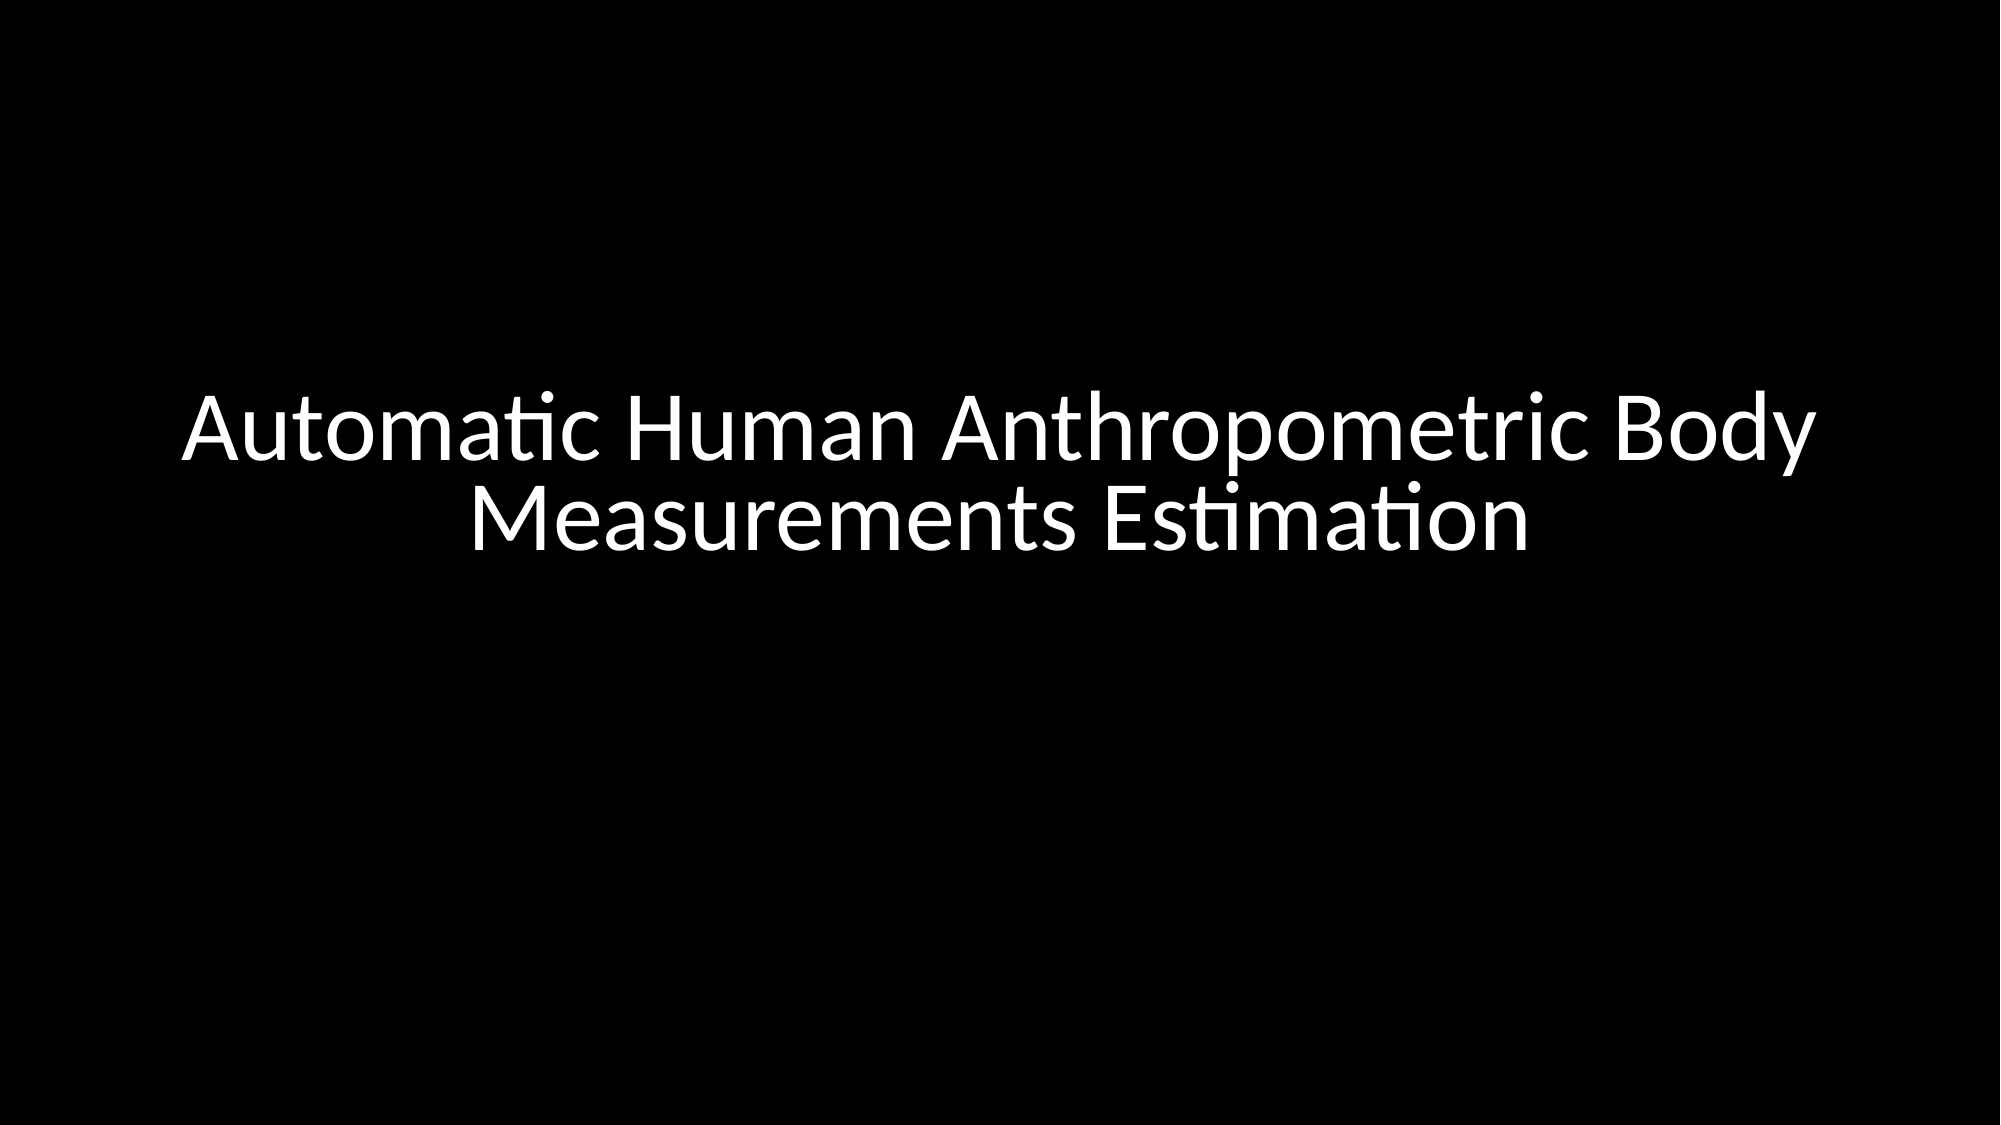

# Automatic Human Anthropometric Body Measurements Estimation